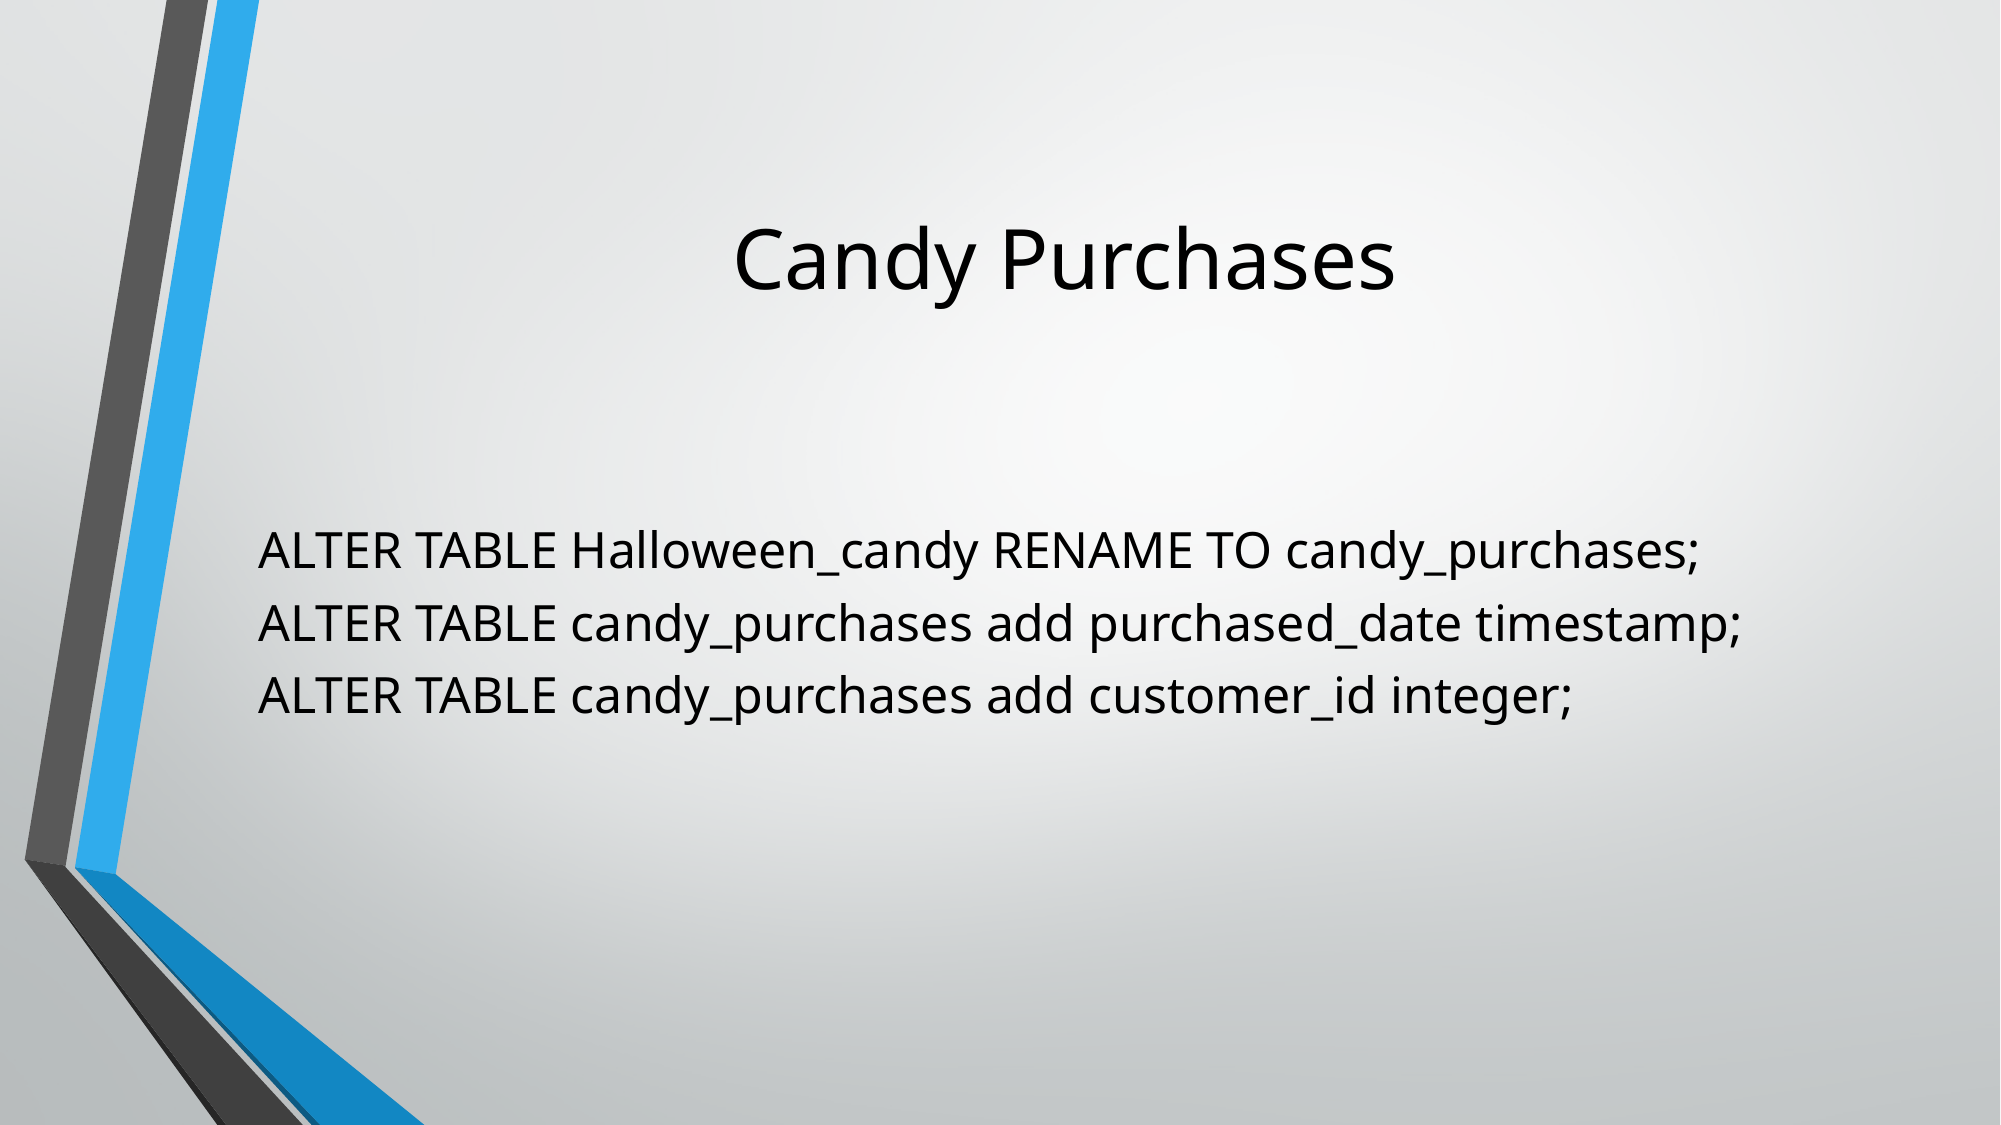

# Candy Purchases
ALTER TABLE Halloween_candy RENAME TO candy_purchases;
ALTER TABLE candy_purchases add purchased_date timestamp;
ALTER TABLE candy_purchases add customer_id integer;